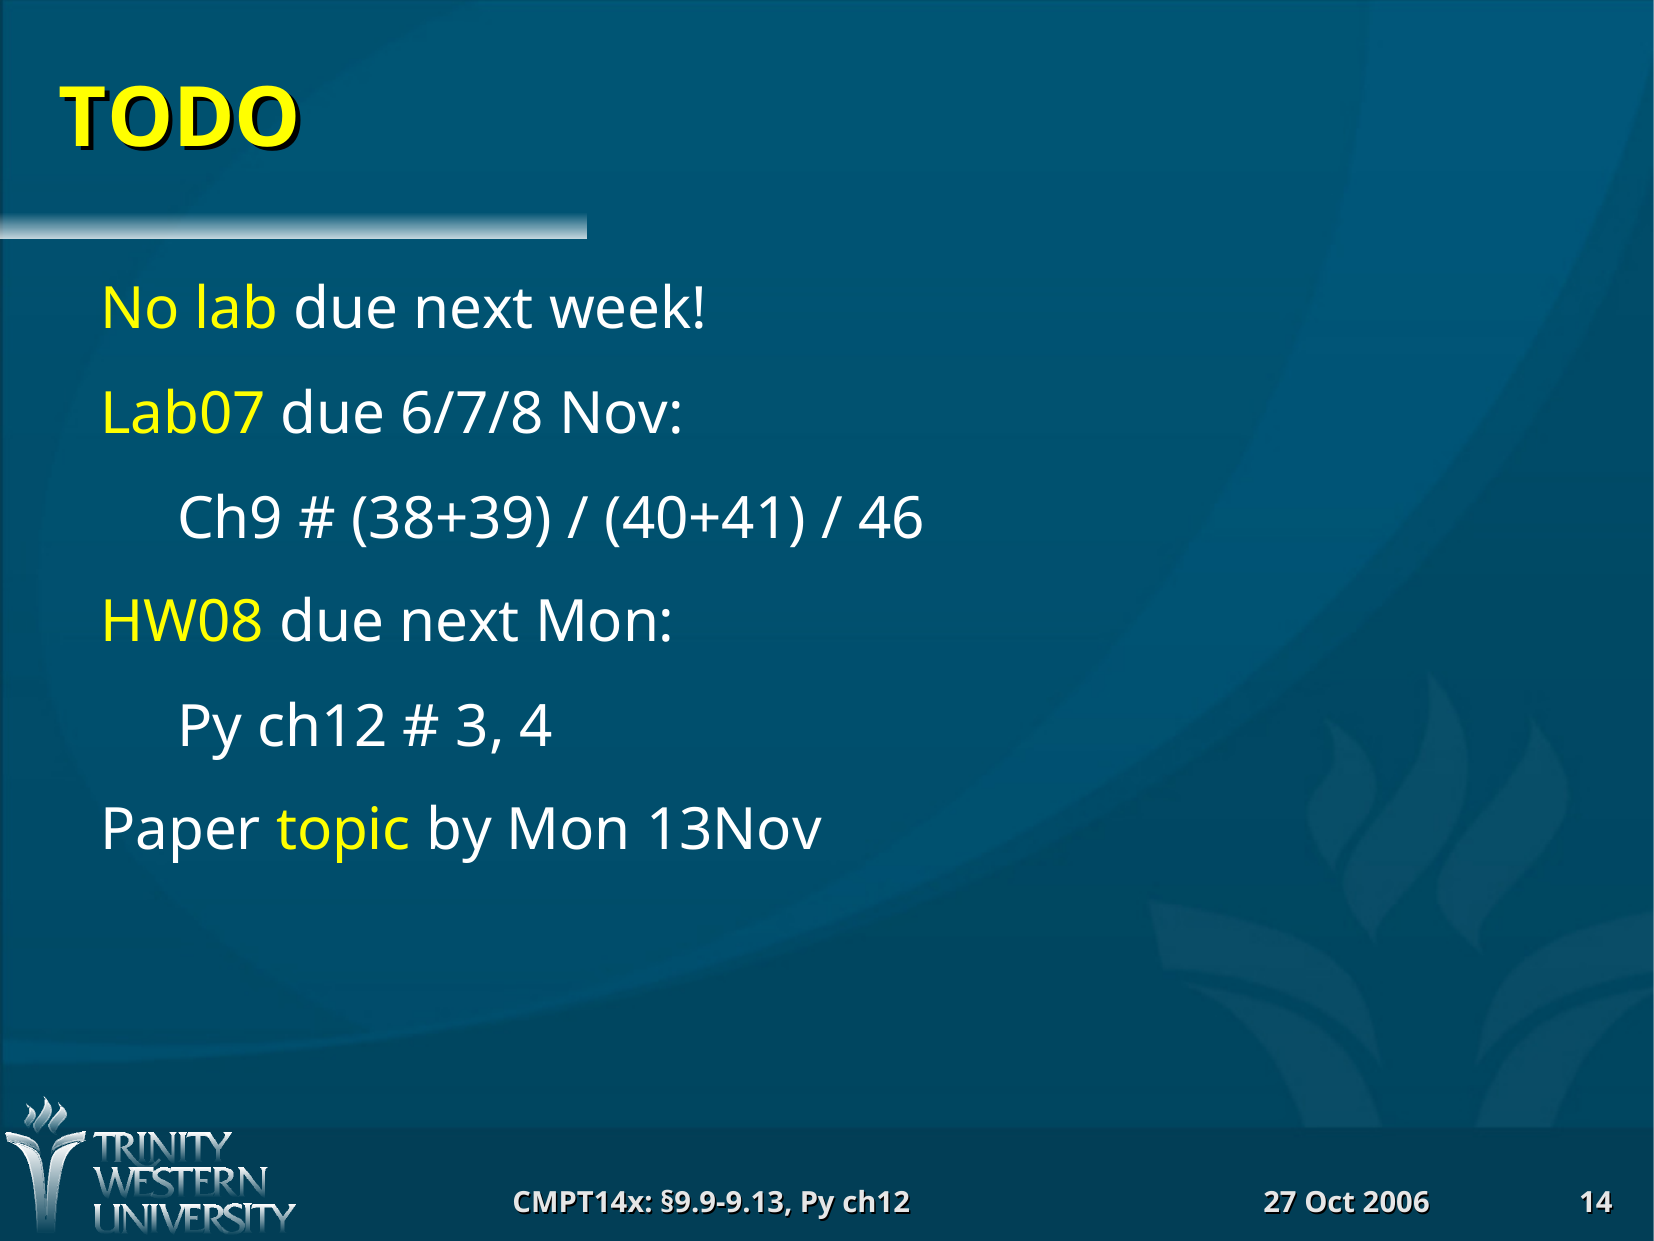

# TODO
No lab due next week!
Lab07 due 6/7/8 Nov:
Ch9 # (38+39) / (40+41) / 46
HW08 due next Mon:
Py ch12 # 3, 4
Paper topic by Mon 13Nov
CMPT14x: §9.9-9.13, Py ch12
27 Oct 2006
14